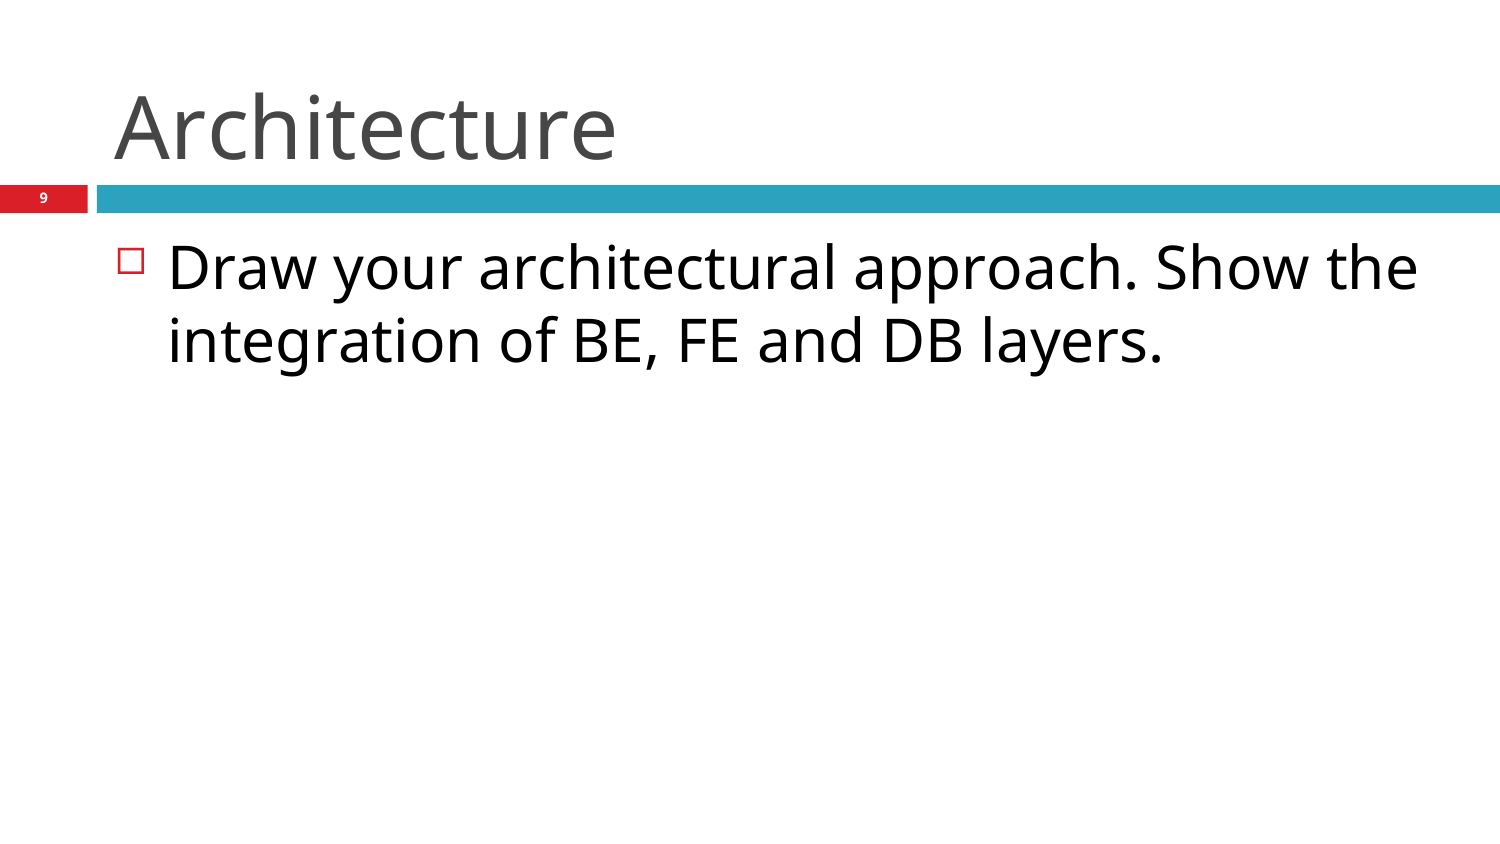

# Architecture
Draw your architectural approach. Show the integration of BE, FE and DB layers.